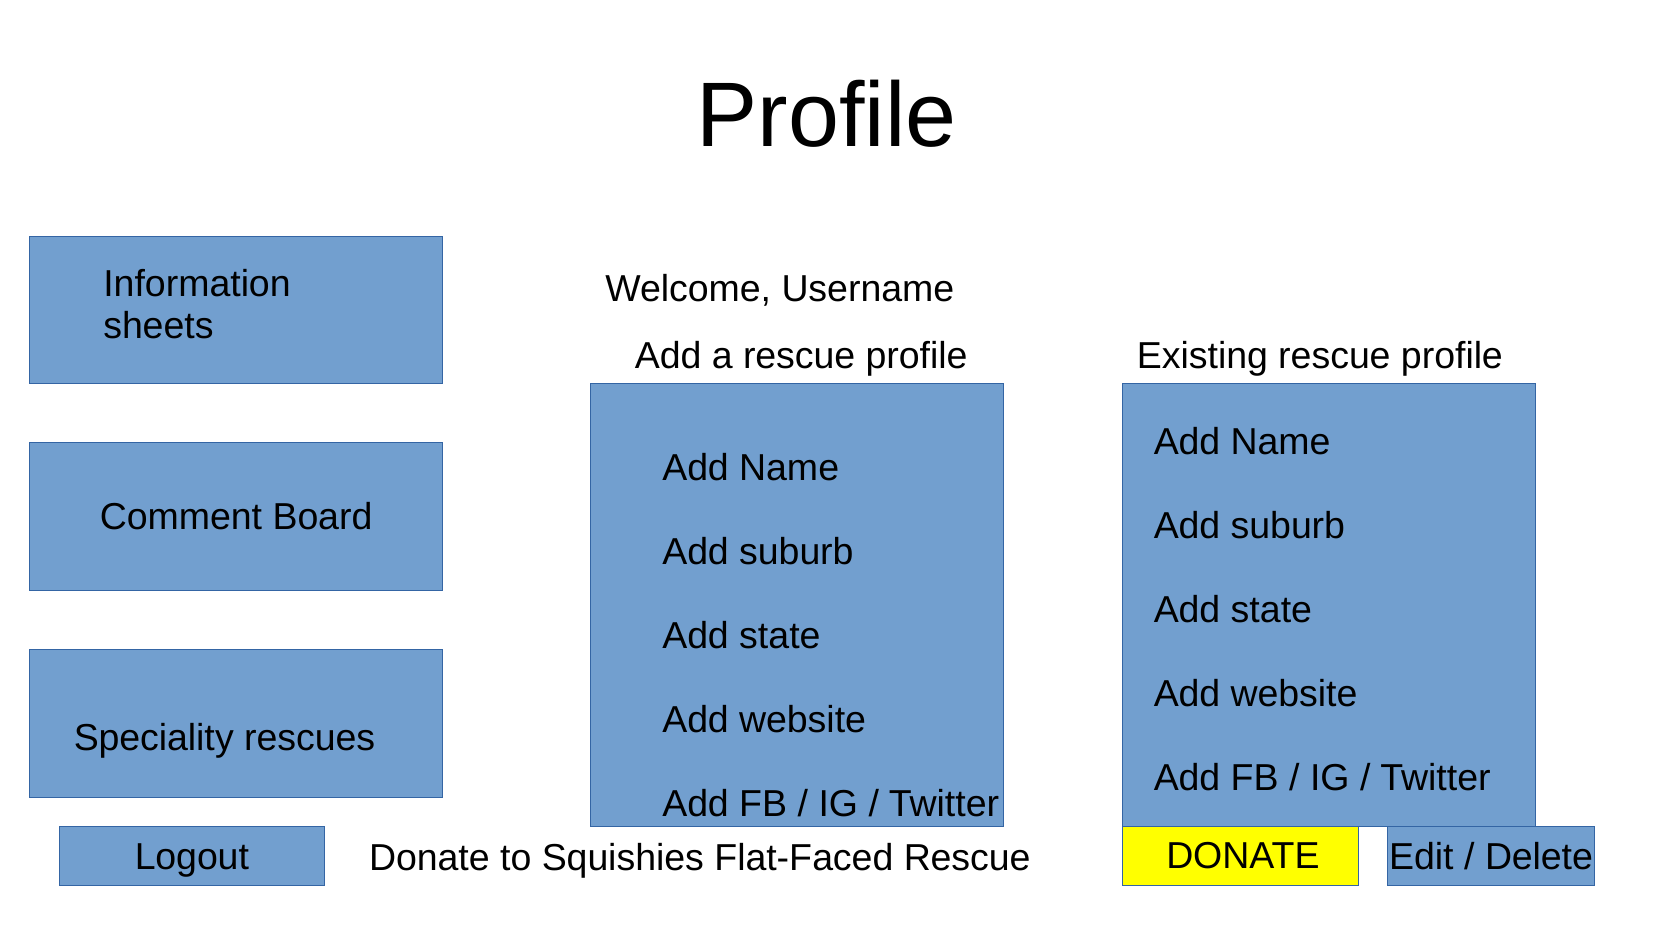

# Profile
Information sheets
Welcome, Username
Add a rescue profile
Existing rescue profile
Add Name
Add suburb
Add state
Add website
Add FB / IG / Twitter
Add Name
Add suburb
Add state
Add website
Add FB / IG / Twitter
Comment Board
Speciality rescues
Logout
DONATE
Edit / Delete
Donate to Squishies Flat-Faced Rescue